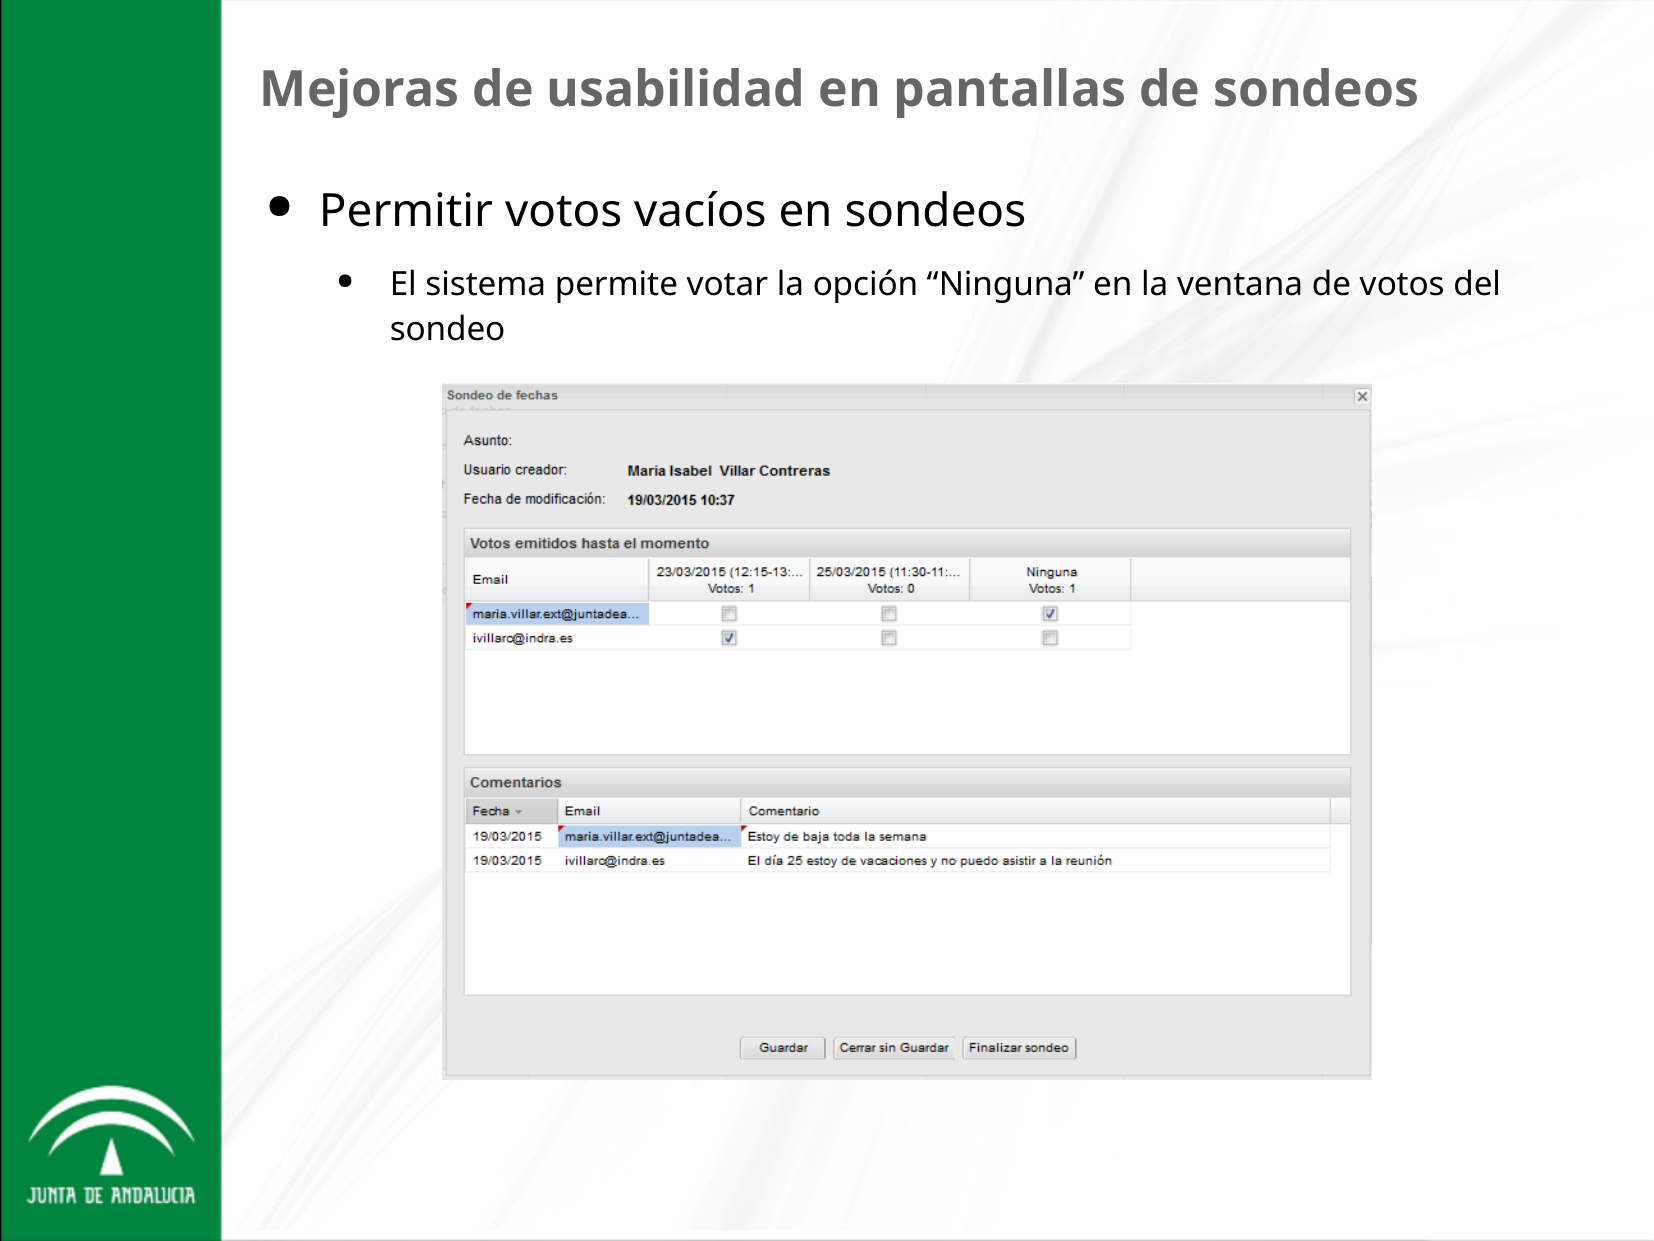

# Mejoras de usabilidad en pantallas de sondeos
Permitir votos vacíos en sondeos
El sistema permite votar la opción “Ninguna” en la ventana de votos del sondeo